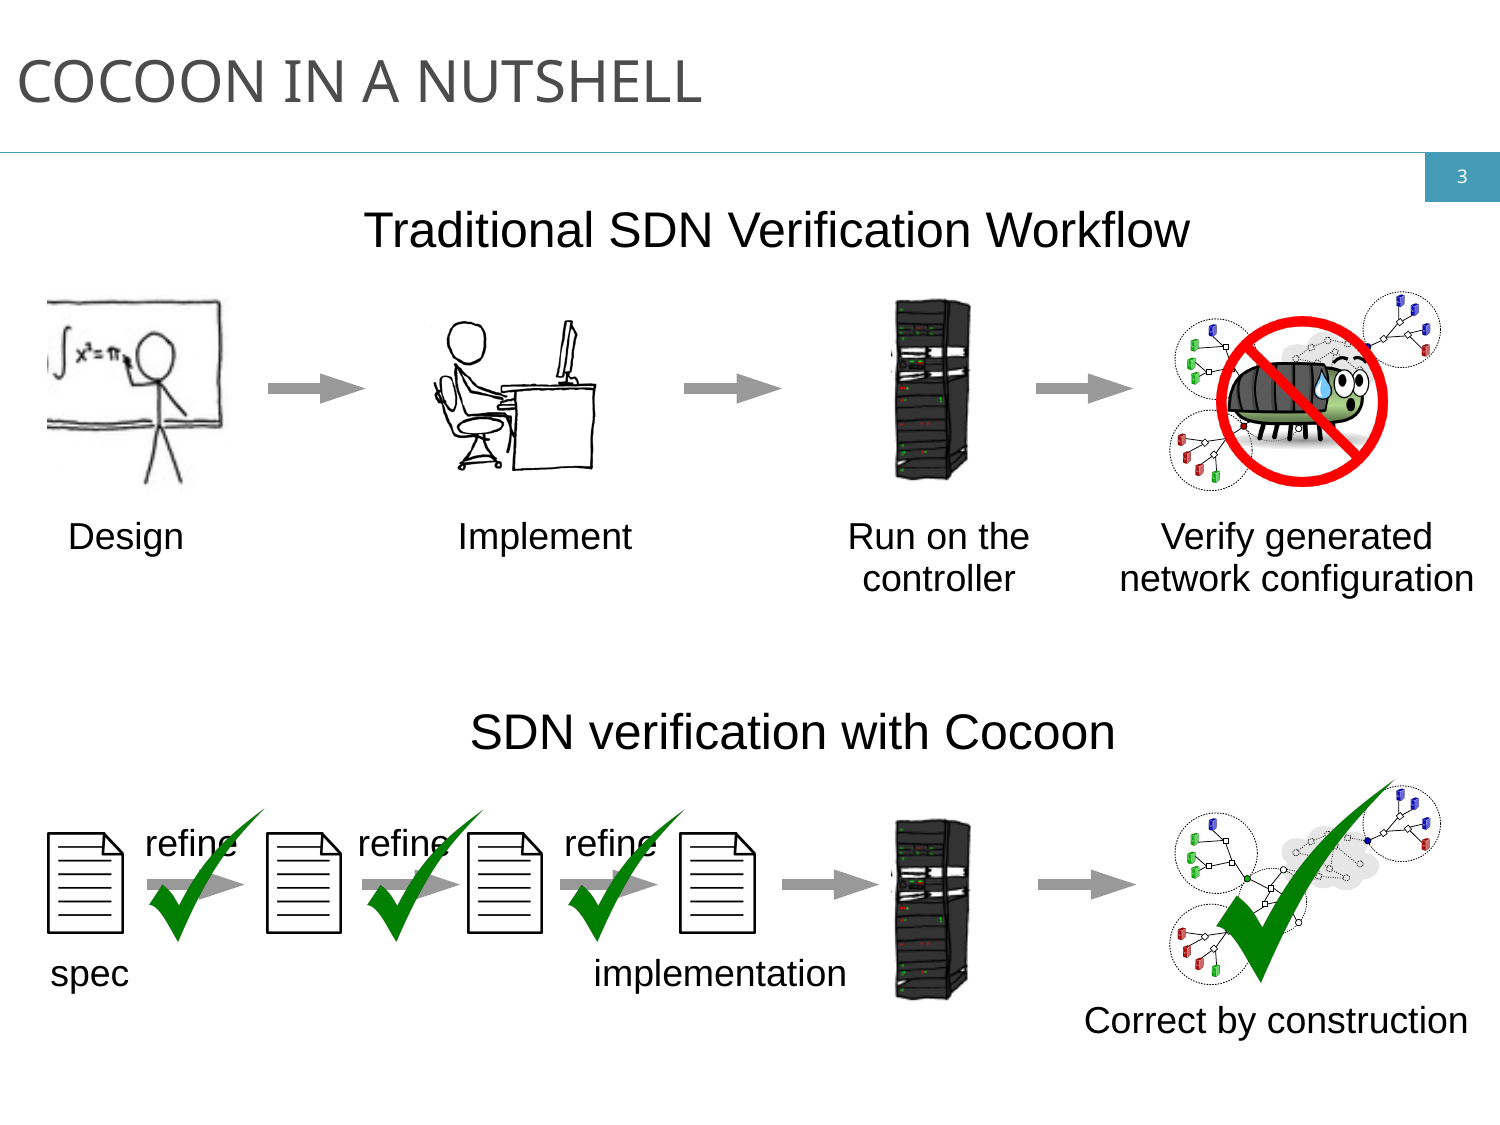

# COCOON IN A NUTSHELL
Traditional SDN Verification Workflow
Design
Implement
Run on the
controller
Verify generated
network configuration
SDN verification with Cocoon
refine
refine
refine
spec
implementation
Correct by construction